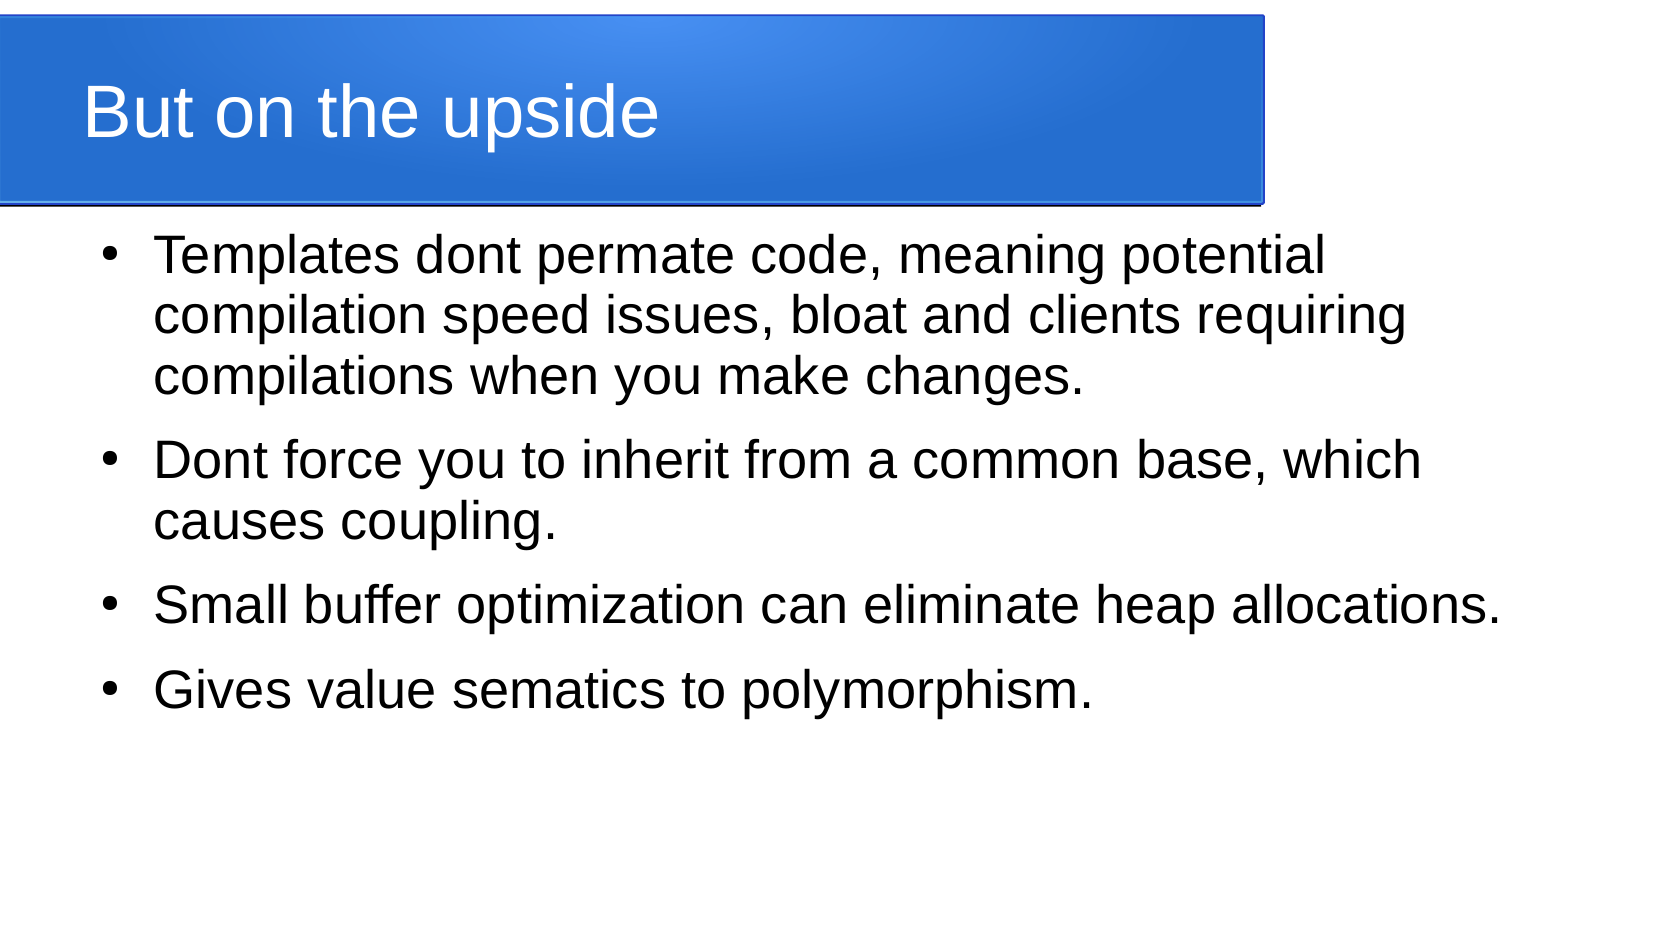

# But on the upside
Templates dont permate code, meaning potential compilation speed issues, bloat and clients requiring compilations when you make changes.
Dont force you to inherit from a common base, which causes coupling.
Small buffer optimization can eliminate heap allocations.
Gives value sematics to polymorphism.